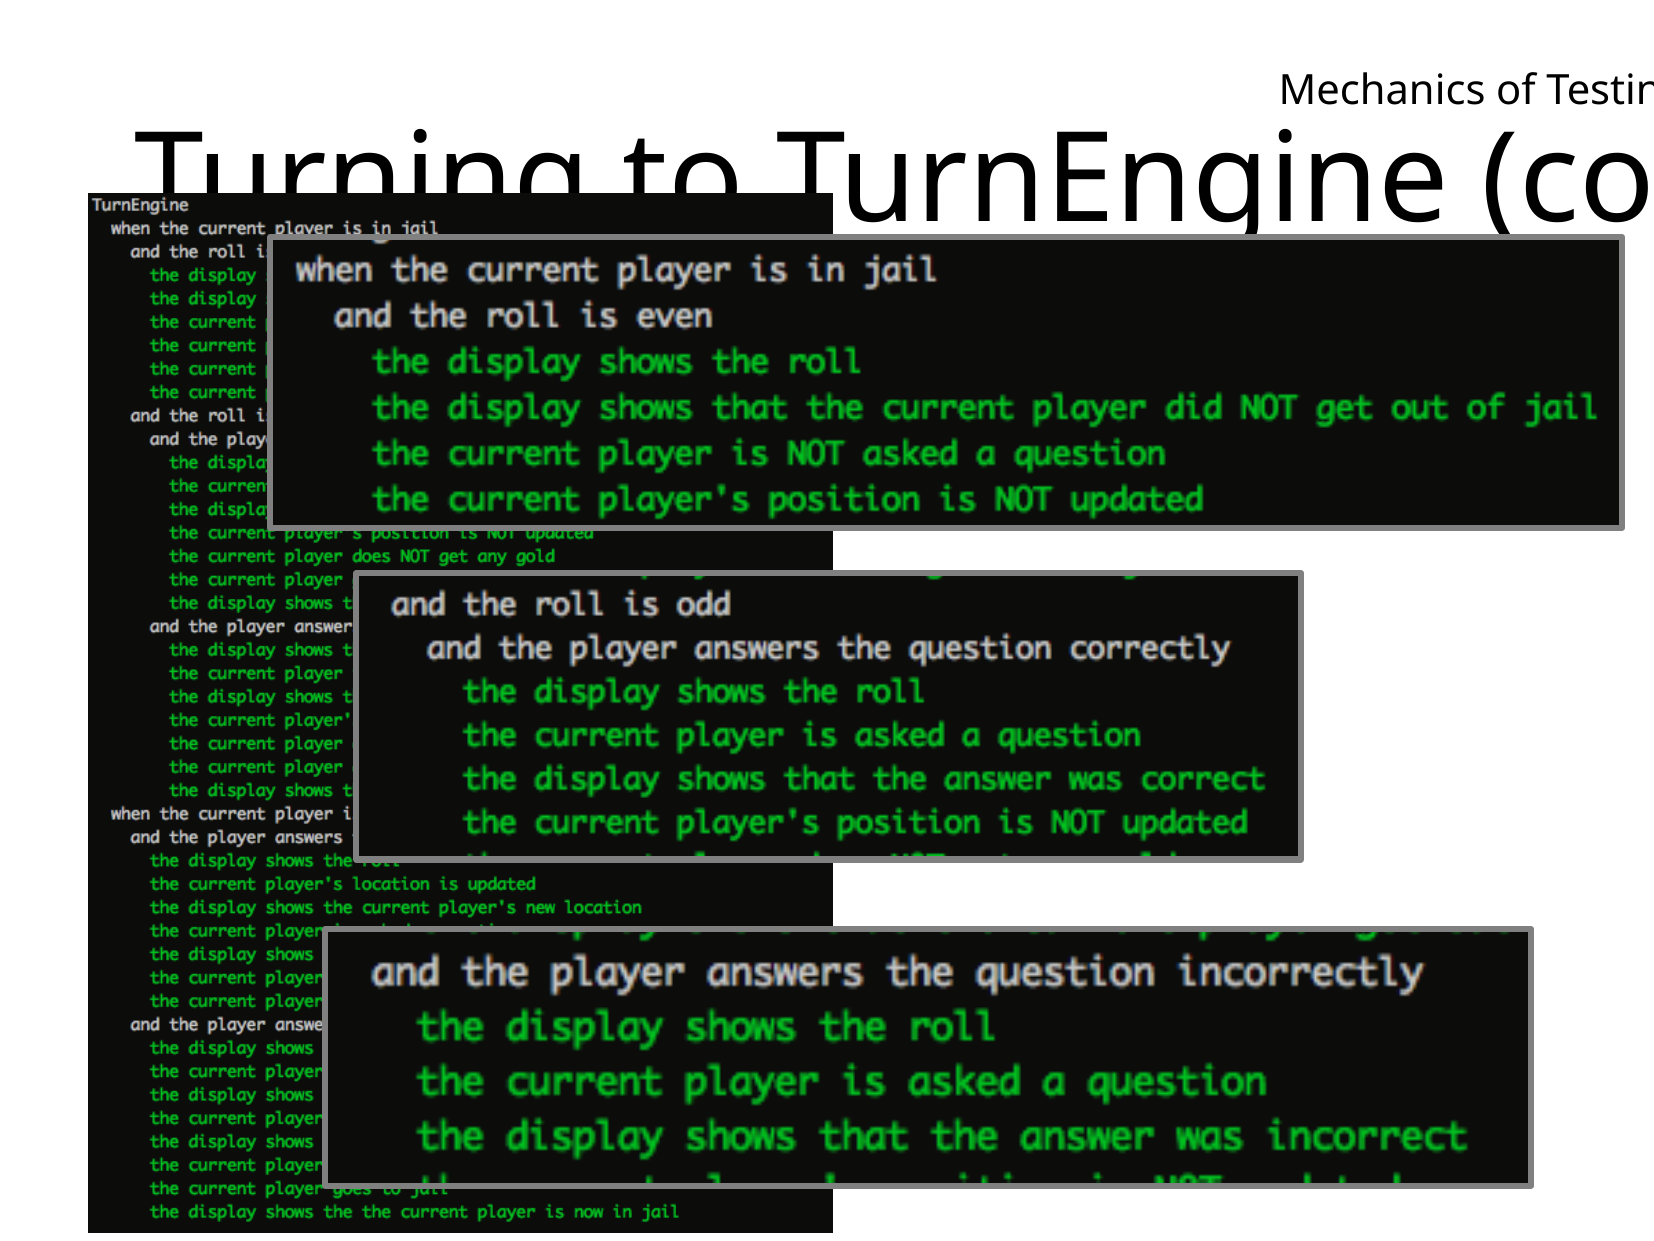

Mechanics of Testing
Turning to TurnEngine (cont)